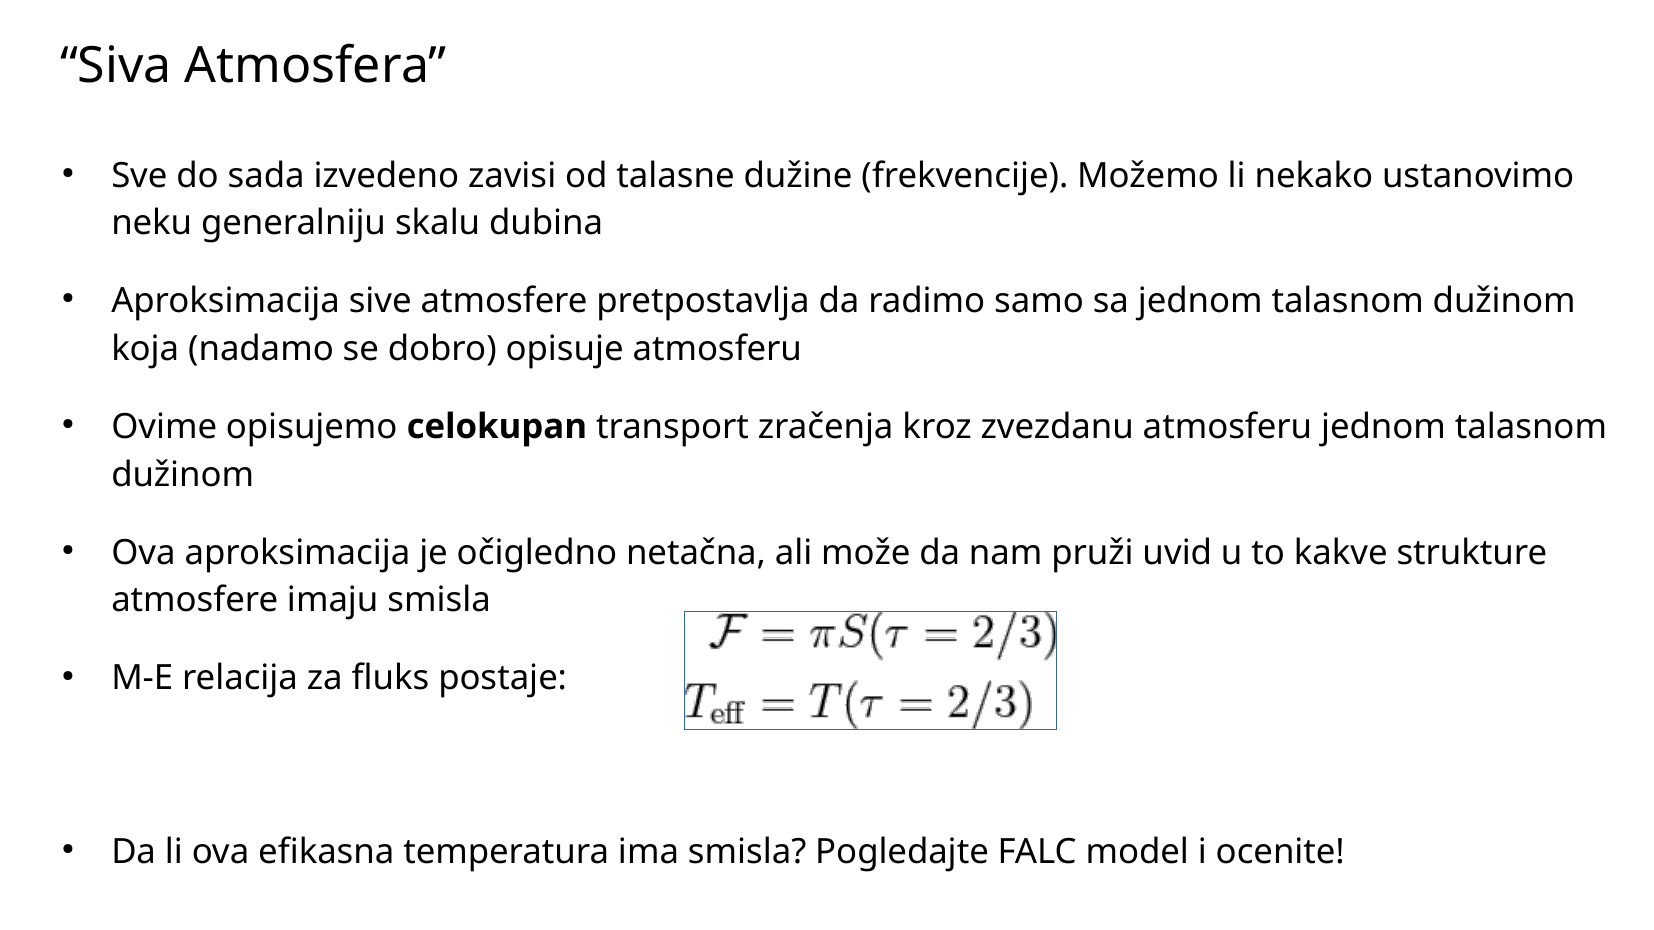

# “Siva Atmosfera”
Sve do sada izvedeno zavisi od talasne dužine (frekvencije). Možemo li nekako ustanovimo neku generalniju skalu dubina
Aproksimacija sive atmosfere pretpostavlja da radimo samo sa jednom talasnom dužinom koja (nadamo se dobro) opisuje atmosferu
Ovime opisujemo celokupan transport zračenja kroz zvezdanu atmosferu jednom talasnom dužinom
Ova aproksimacija je očigledno netačna, ali može da nam pruži uvid u to kakve strukture atmosfere imaju smisla
M-E relacija za fluks postaje:
Da li ova efikasna temperatura ima smisla? Pogledajte FALC model i ocenite!